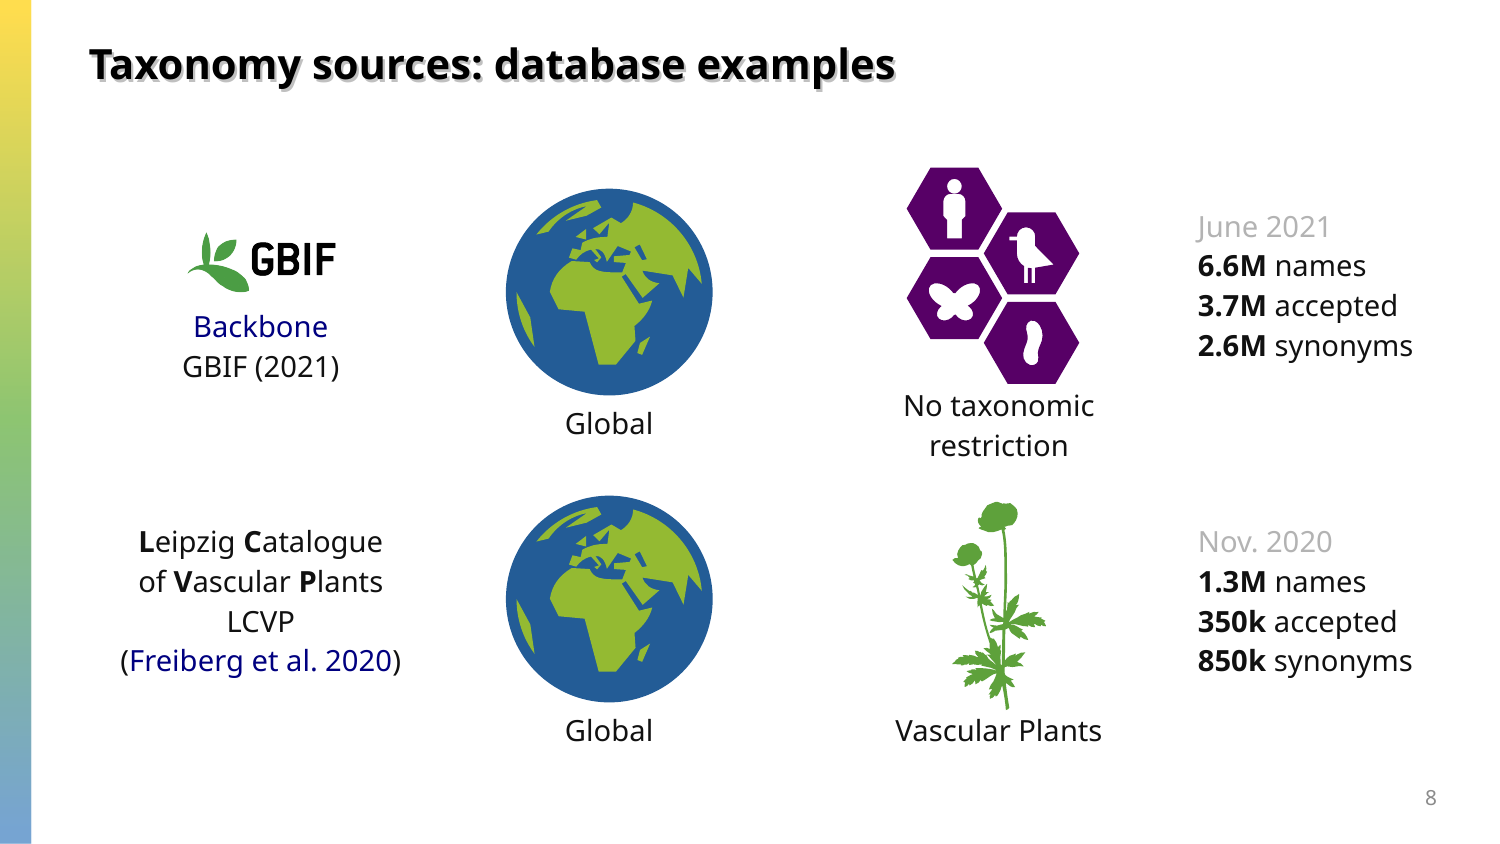

# Taxonomy sources: database examples
Global
Backbone
GBIF (2021)
June 2021
6.6M names
3.7M accepted
2.6M synonyms
No taxonomic restriction
Global
Vascular Plants
Leipzig Catalogue
of Vascular Plants
LCVP
(Freiberg et al. 2020)
Nov. 2020
1.3M names
350k accepted
850k synonyms